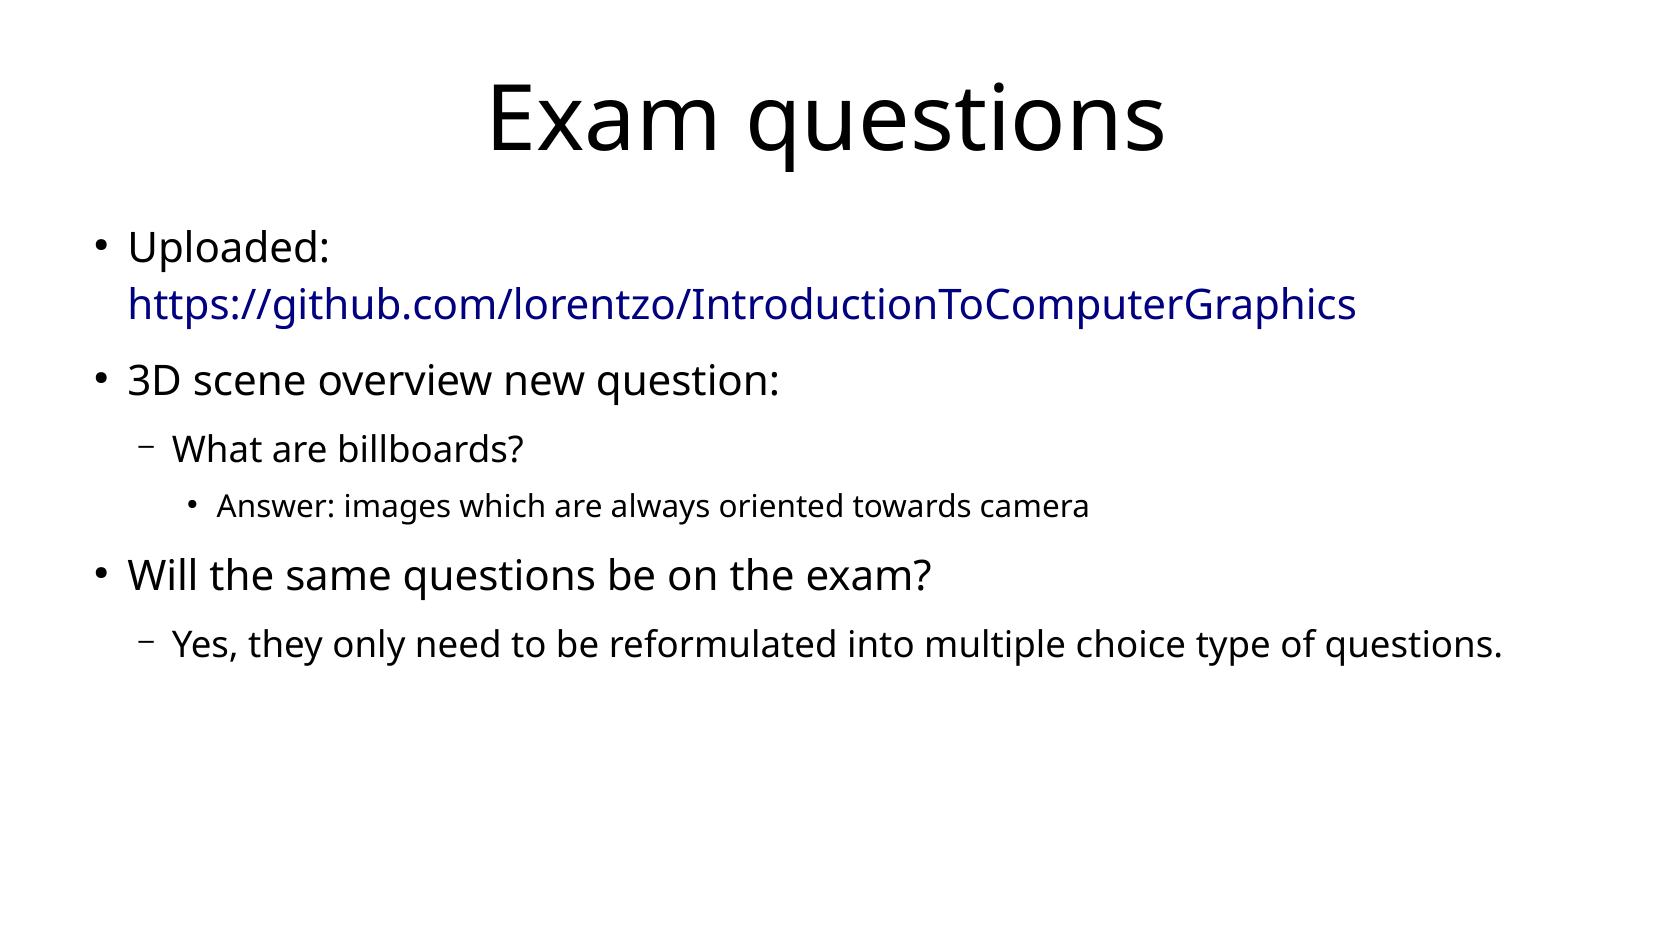

# Exam questions
Uploaded: https://github.com/lorentzo/IntroductionToComputerGraphics
3D scene overview new question:
What are billboards?
Answer: images which are always oriented towards camera
Will the same questions be on the exam?
Yes, they only need to be reformulated into multiple choice type of questions.